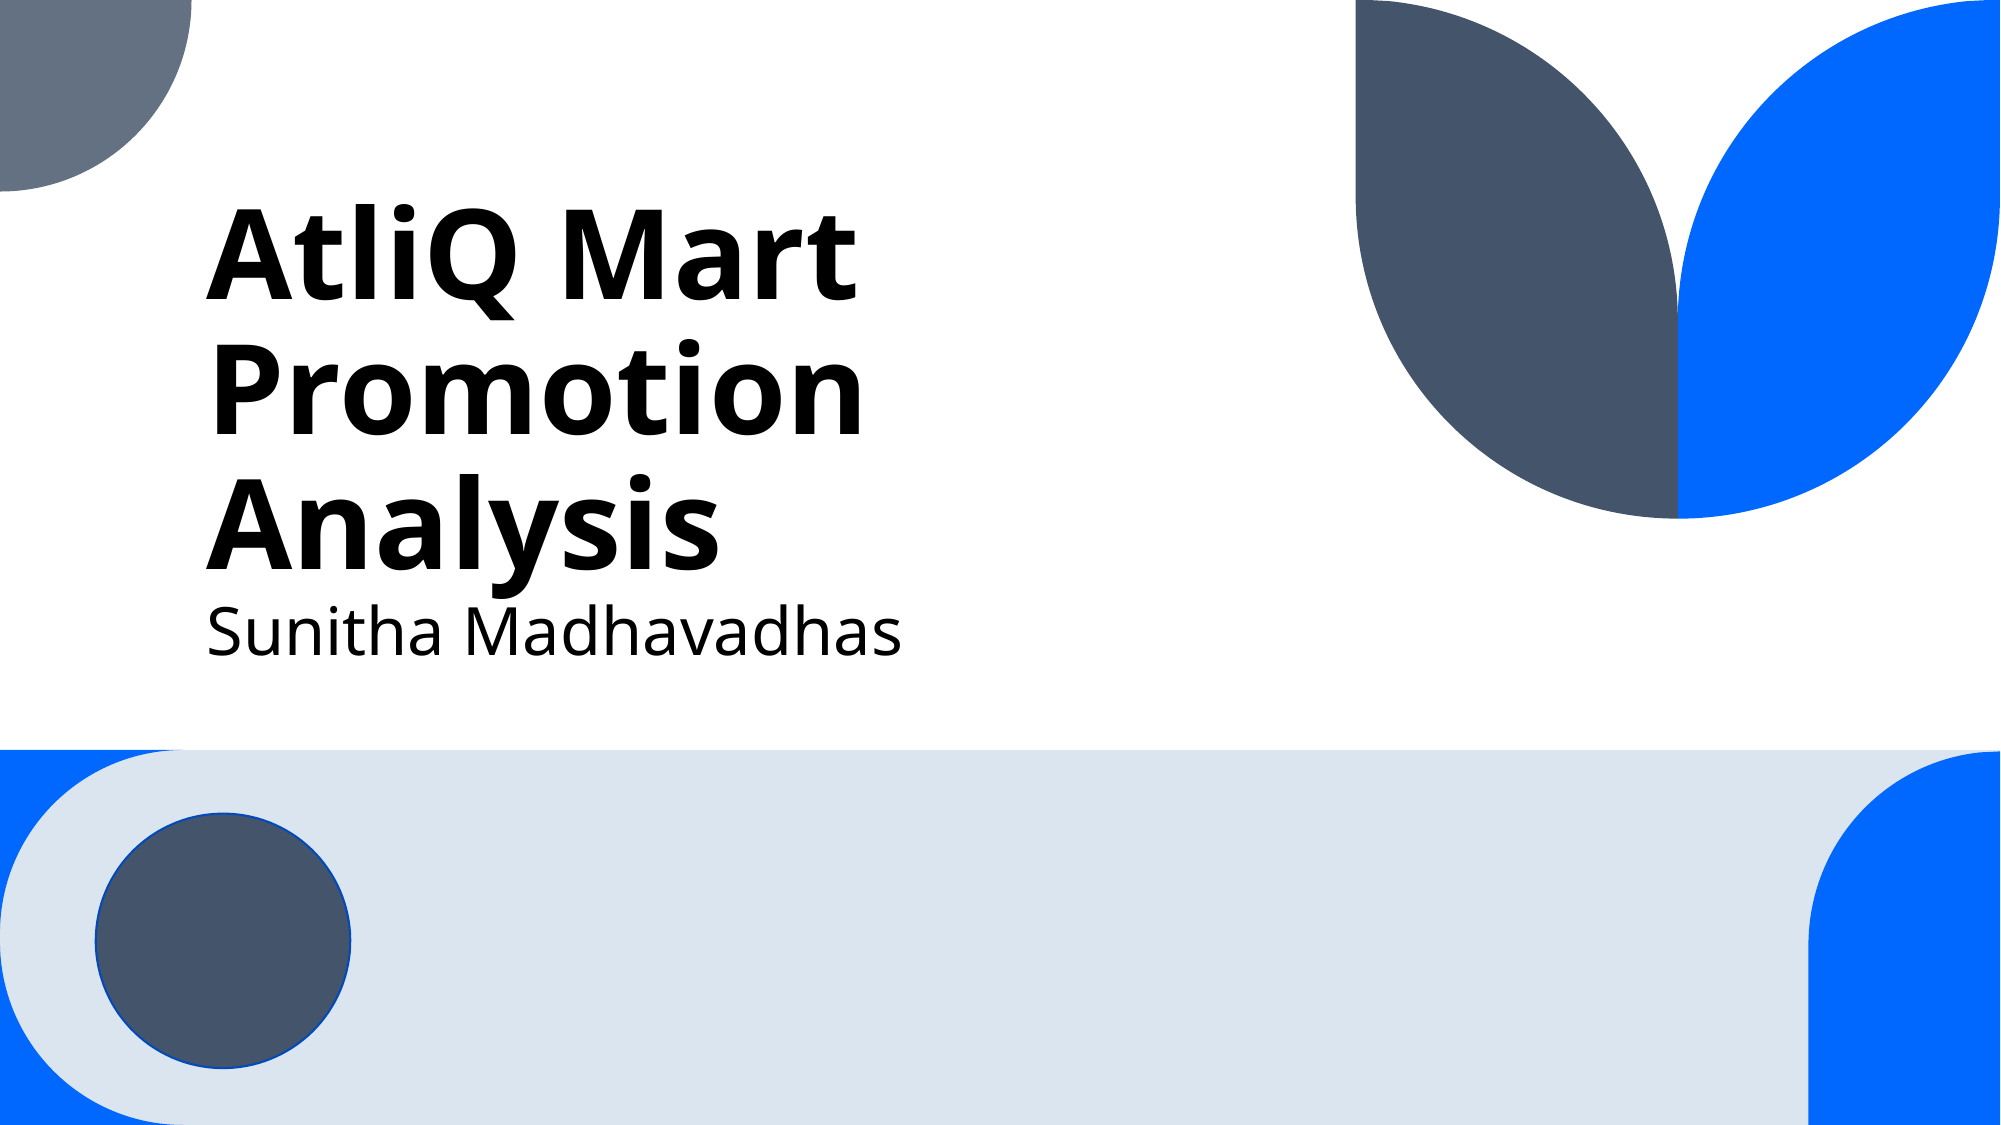

# AtliQ Mart Promotion Analysis
Sunitha Madhavadhas